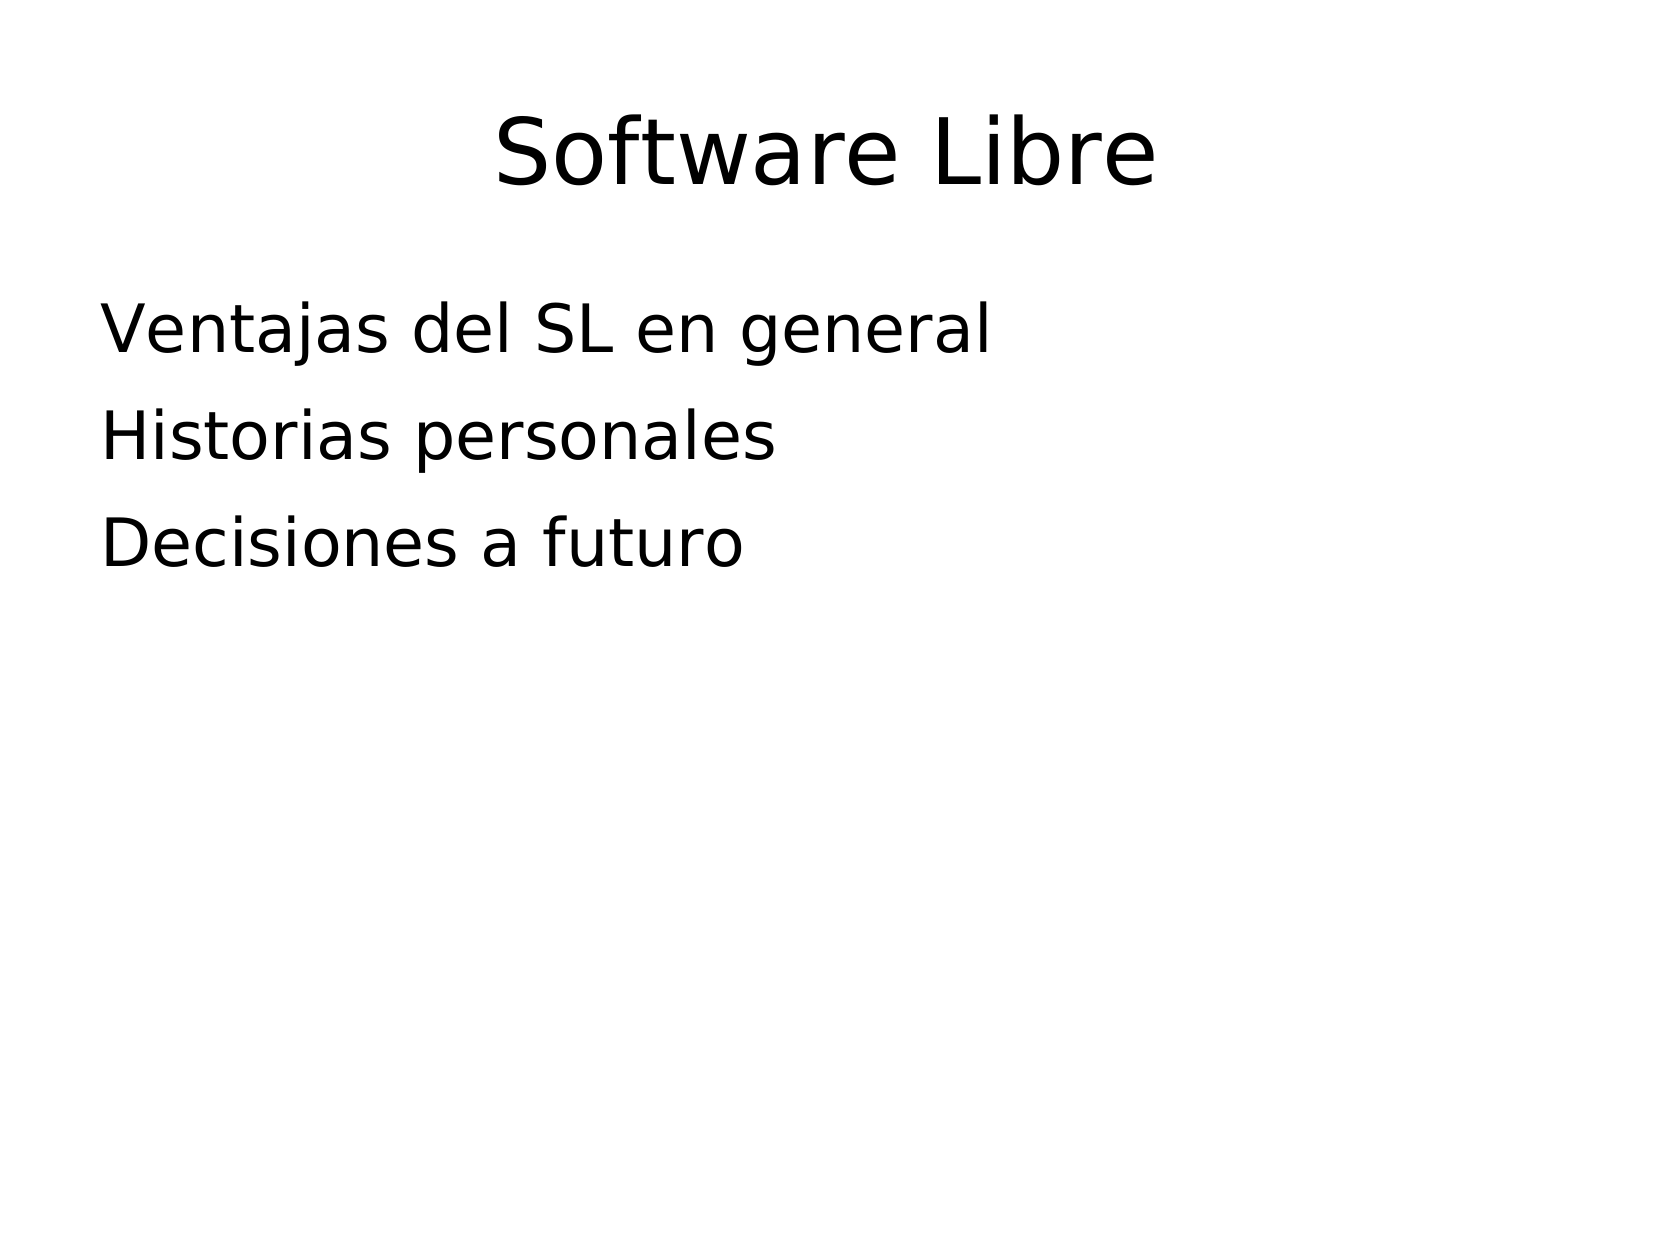

# Software Libre
Ventajas del SL en general
Historias personales
Decisiones a futuro